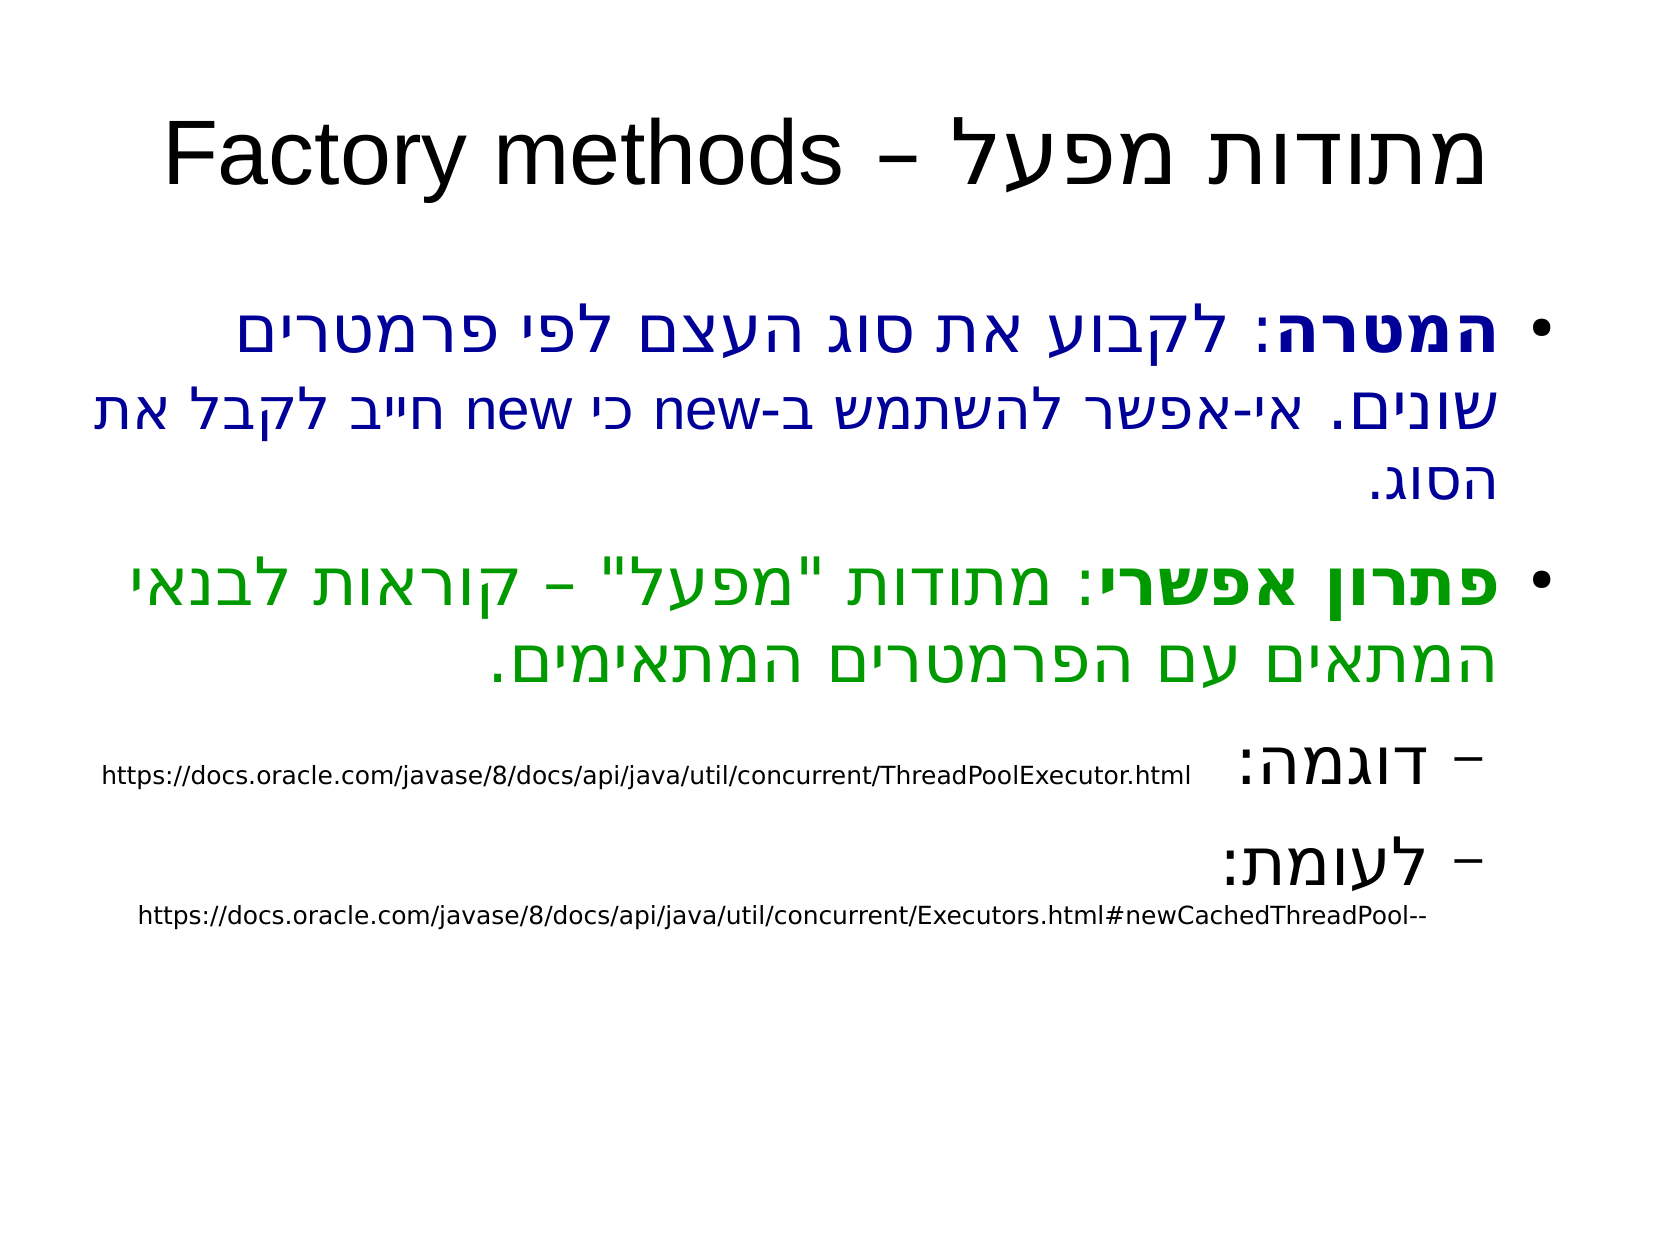

# מתודות מפעל – Factory methods
המטרה: לקבוע את סוג העצם לפי פרמטרים שונים. אי-אפשר להשתמש ב-new כי new חייב לקבל את הסוג.
פתרון אפשרי: מתודות "מפעל" – קוראות לבנאי המתאים עם הפרמטרים המתאימים.
דוגמה: https://docs.oracle.com/javase/8/docs/api/java/util/concurrent/ThreadPoolExecutor.html
לעומת: https://docs.oracle.com/javase/8/docs/api/java/util/concurrent/Executors.html#newCachedThreadPool--